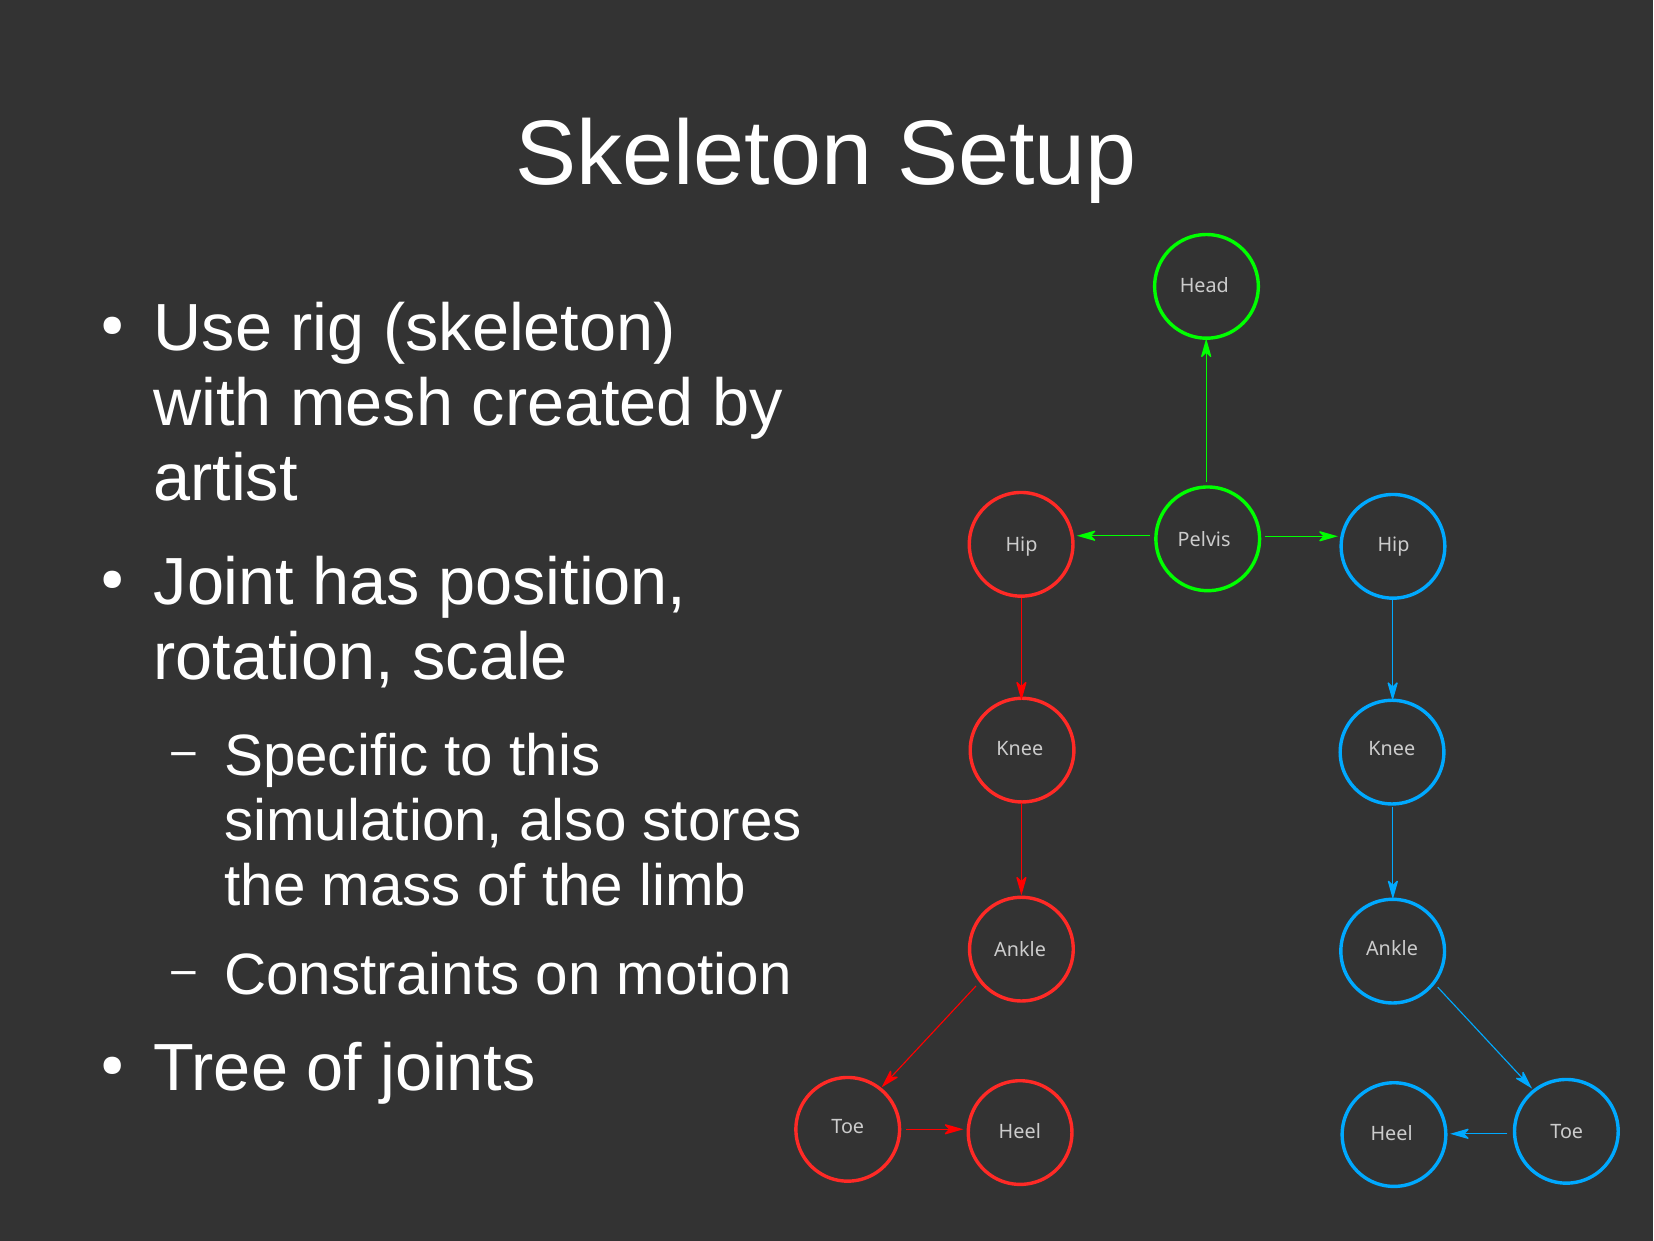

# Skeleton Setup
Use rig (skeleton) with mesh created by artist
Joint has position, rotation, scale
Specific to this simulation, also stores the mass of the limb
Constraints on motion
Tree of joints